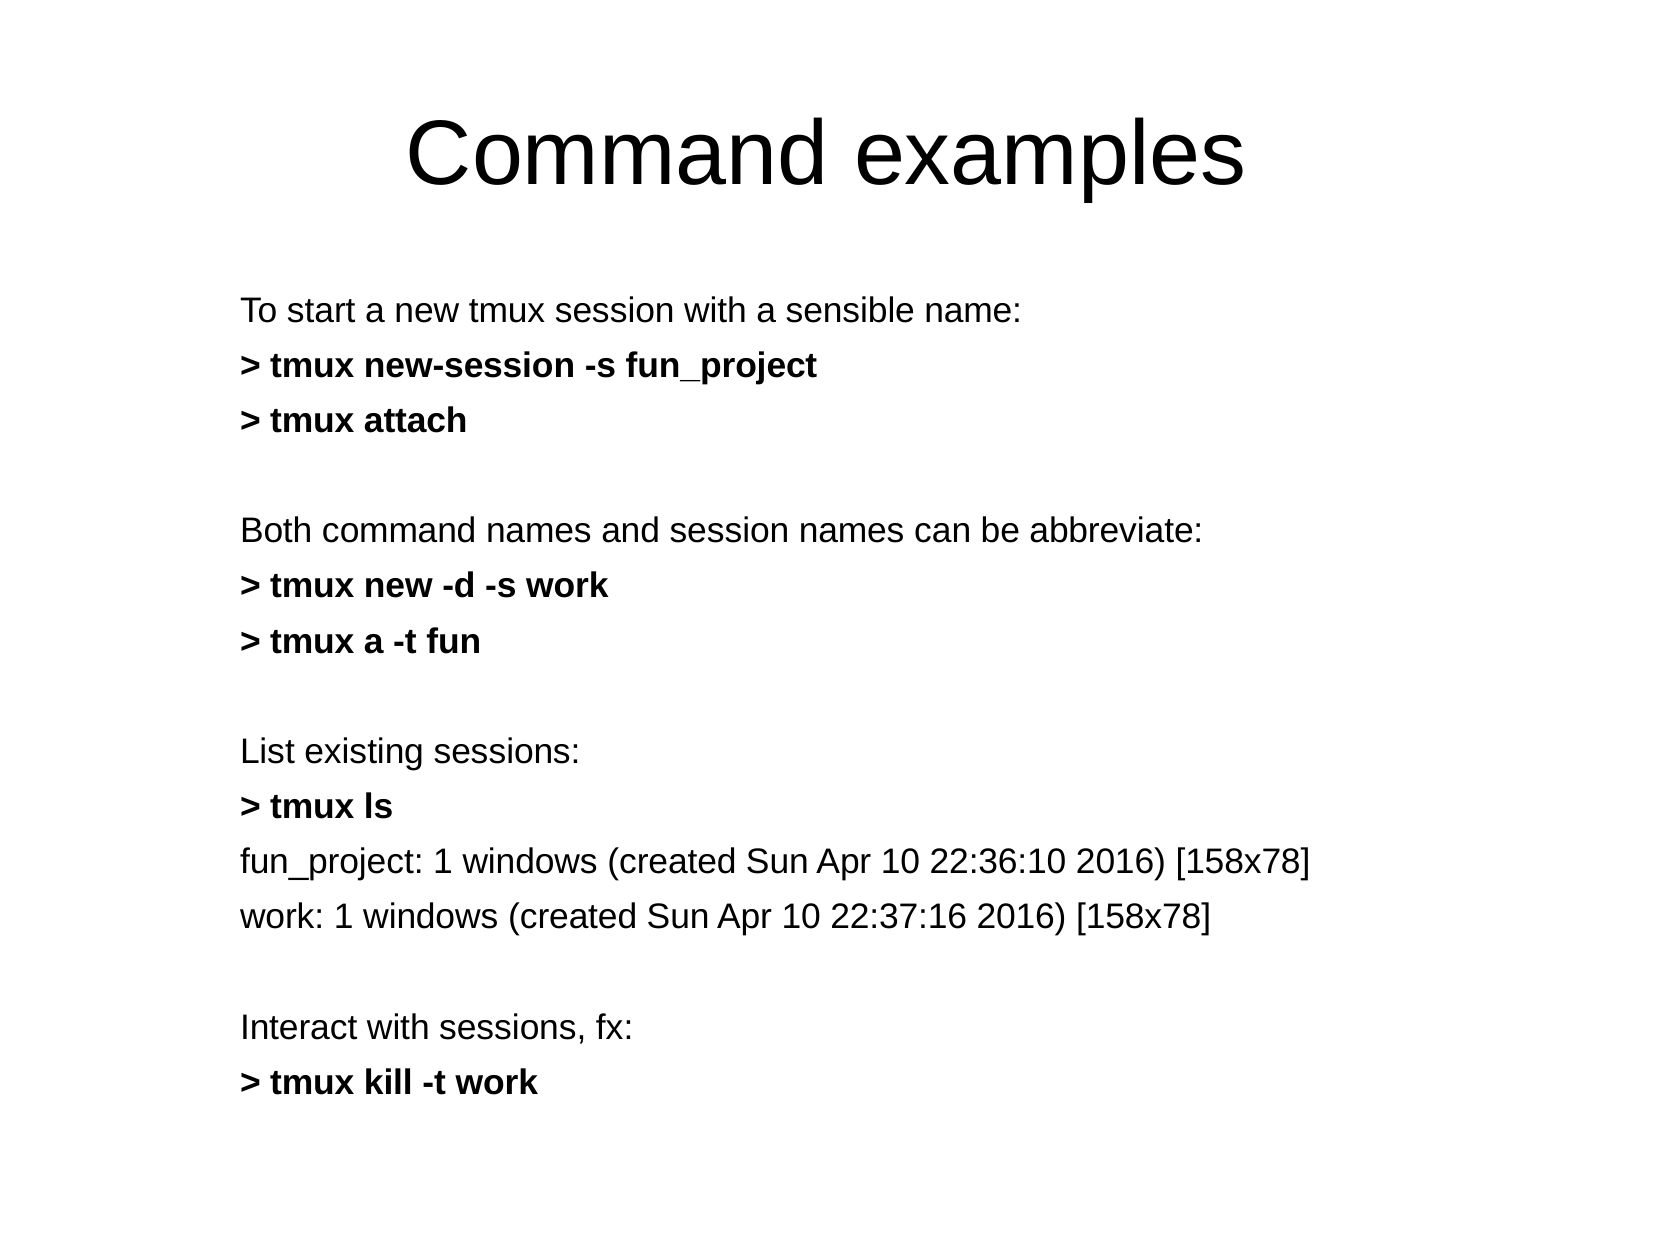

# Command examples
To start a new tmux session with a sensible name:
> tmux new-session -s fun_project
> tmux attach
Both command names and session names can be abbreviate:
> tmux new -d -s work
> tmux a -t fun
List existing sessions:
> tmux ls
fun_project: 1 windows (created Sun Apr 10 22:36:10 2016) [158x78]
work: 1 windows (created Sun Apr 10 22:37:16 2016) [158x78]
Interact with sessions, fx:
> tmux kill -t work